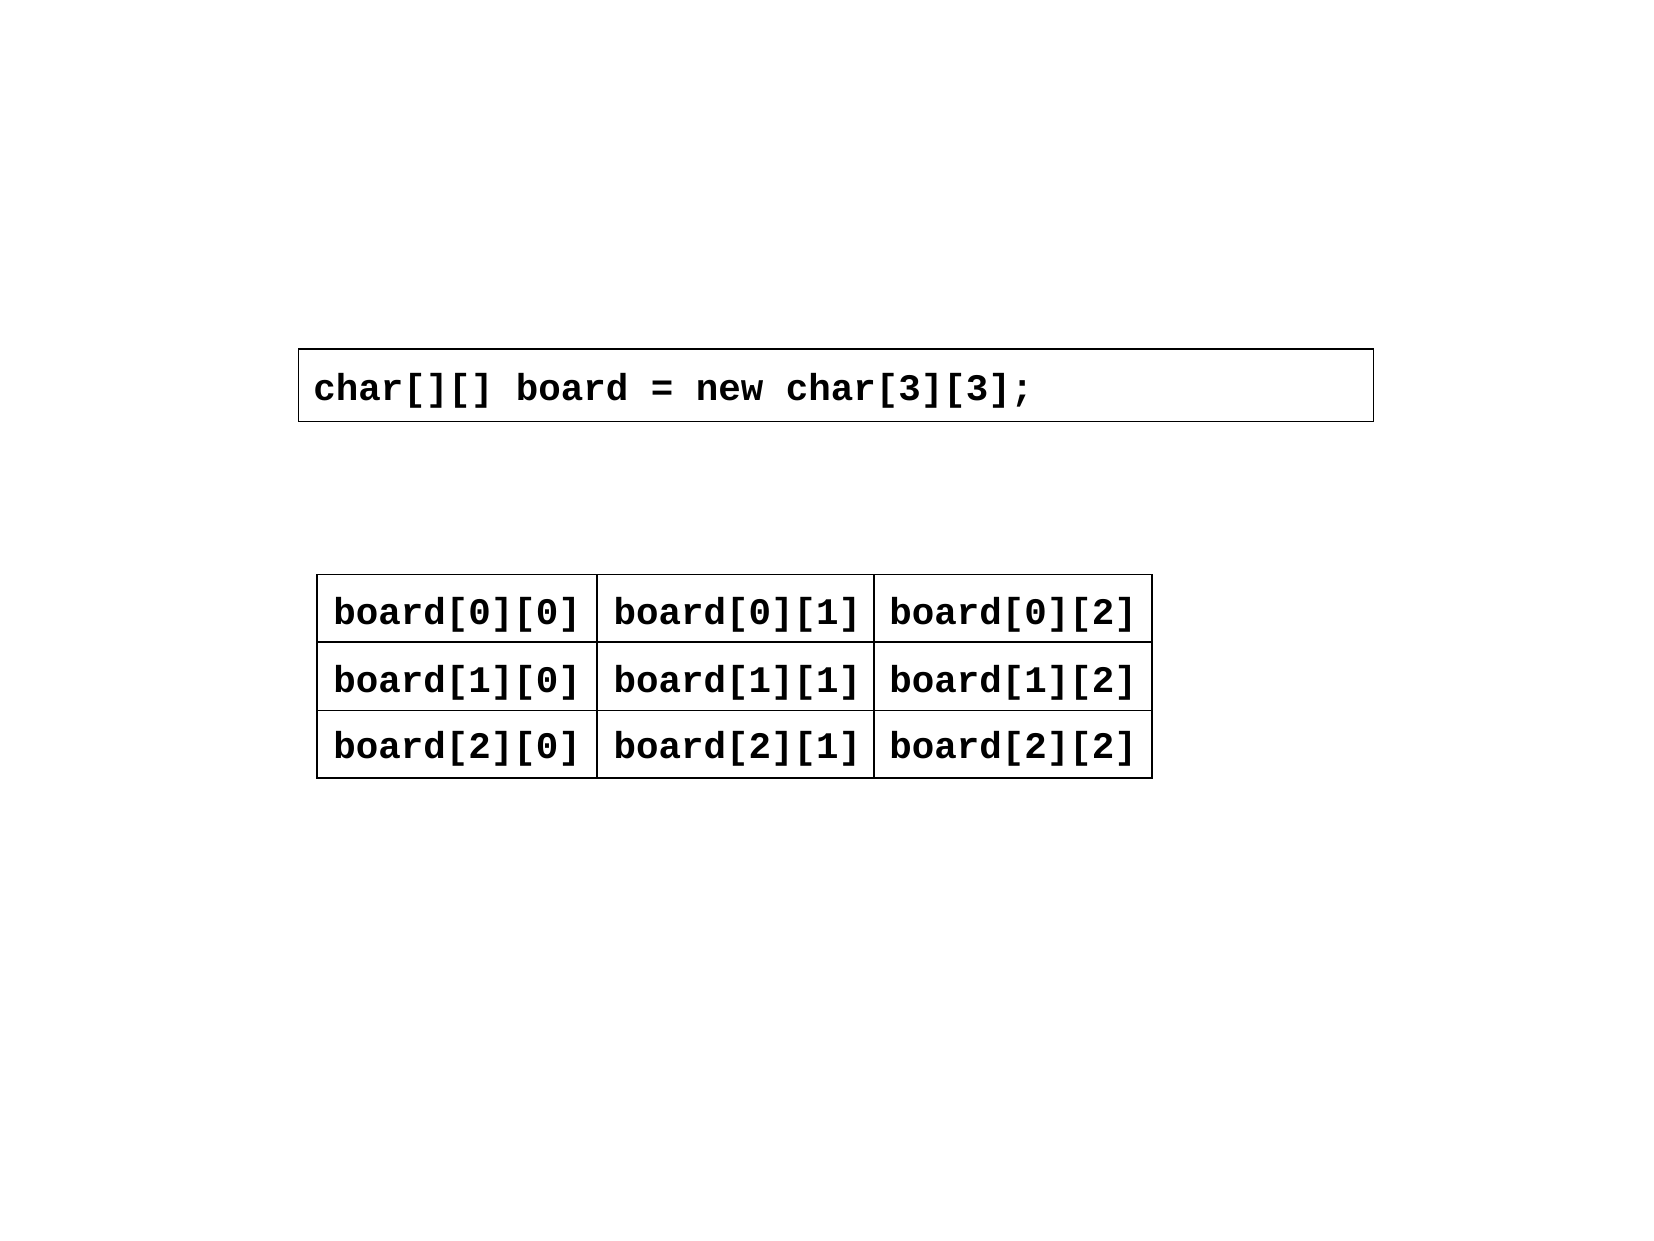

char[][] board = new char[3][3];
board[0][0]
board[0][1]
board[0][2]
board[1][0]
board[1][1]
board[1][2]
board[2][0]
board[2][1]
board[2][2]